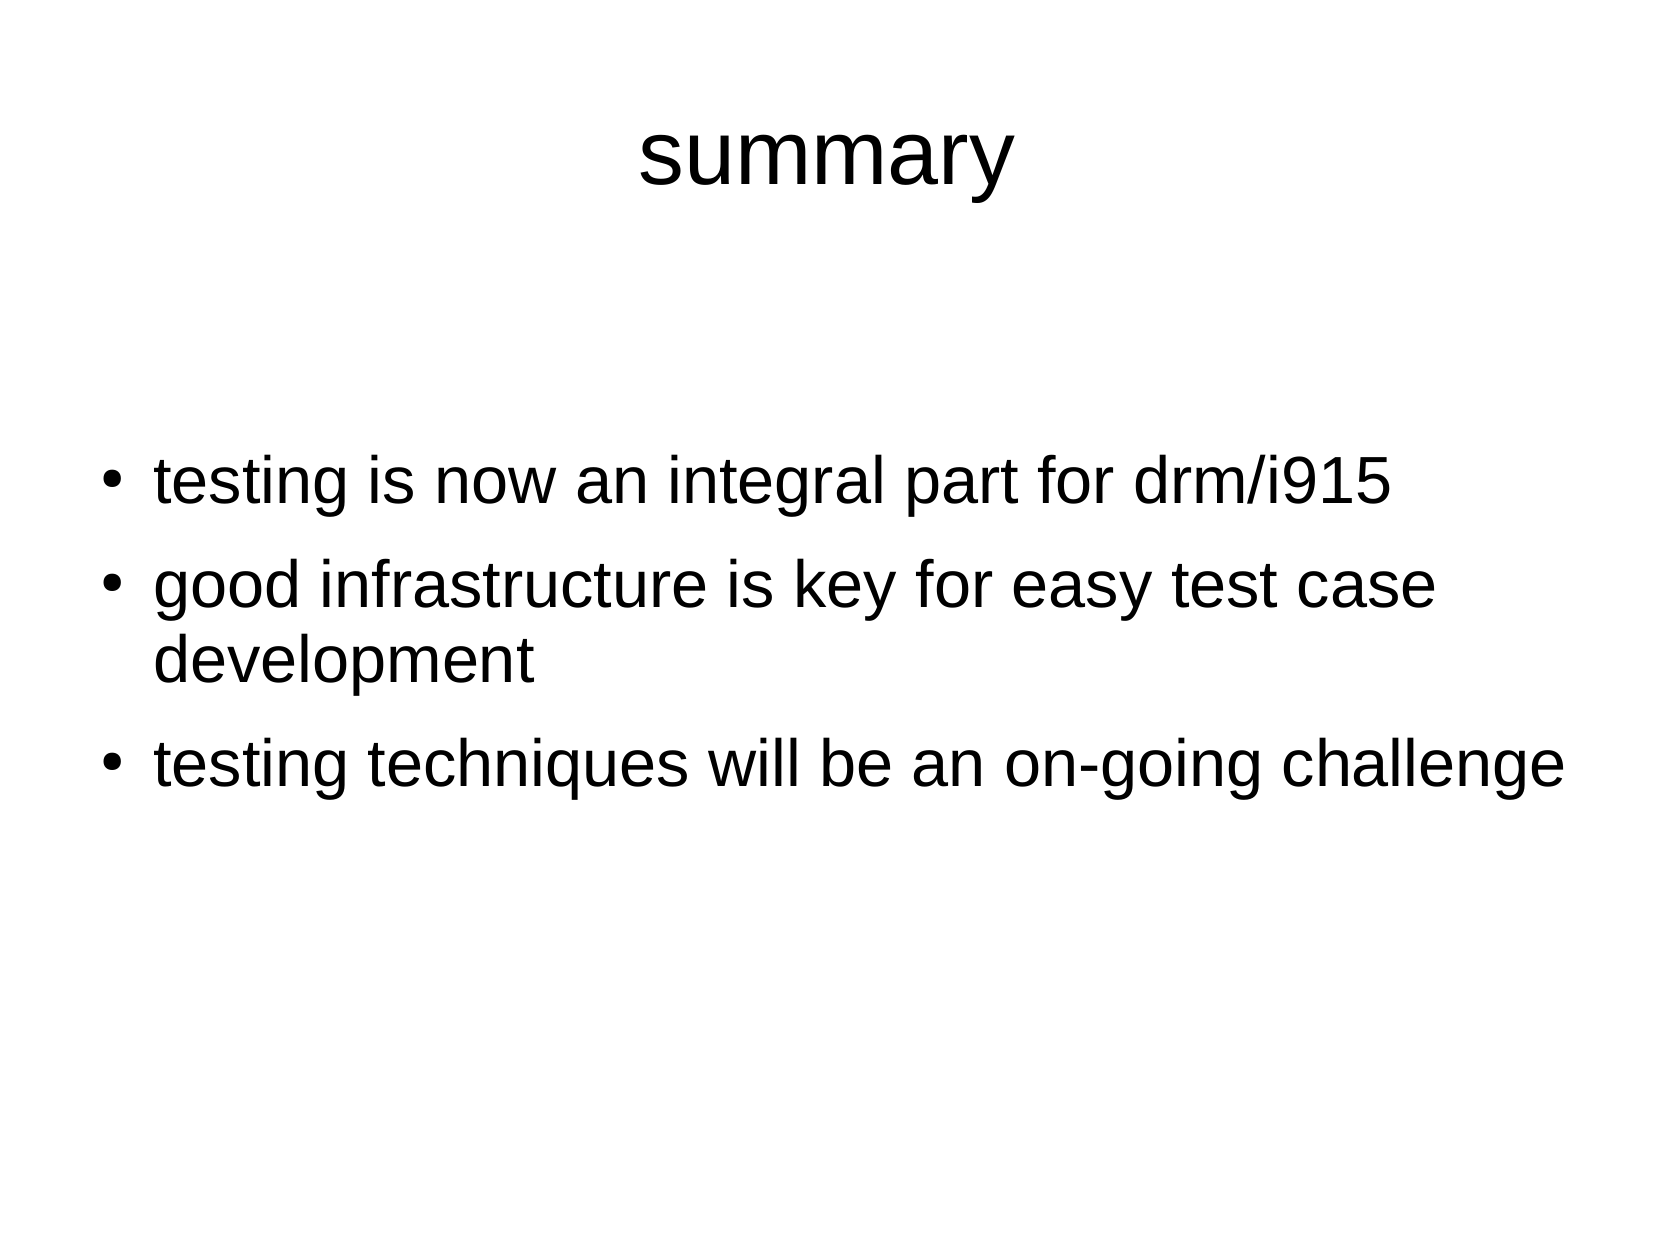

# summary
testing is now an integral part for drm/i915
good infrastructure is key for easy test case development
testing techniques will be an on-going challenge